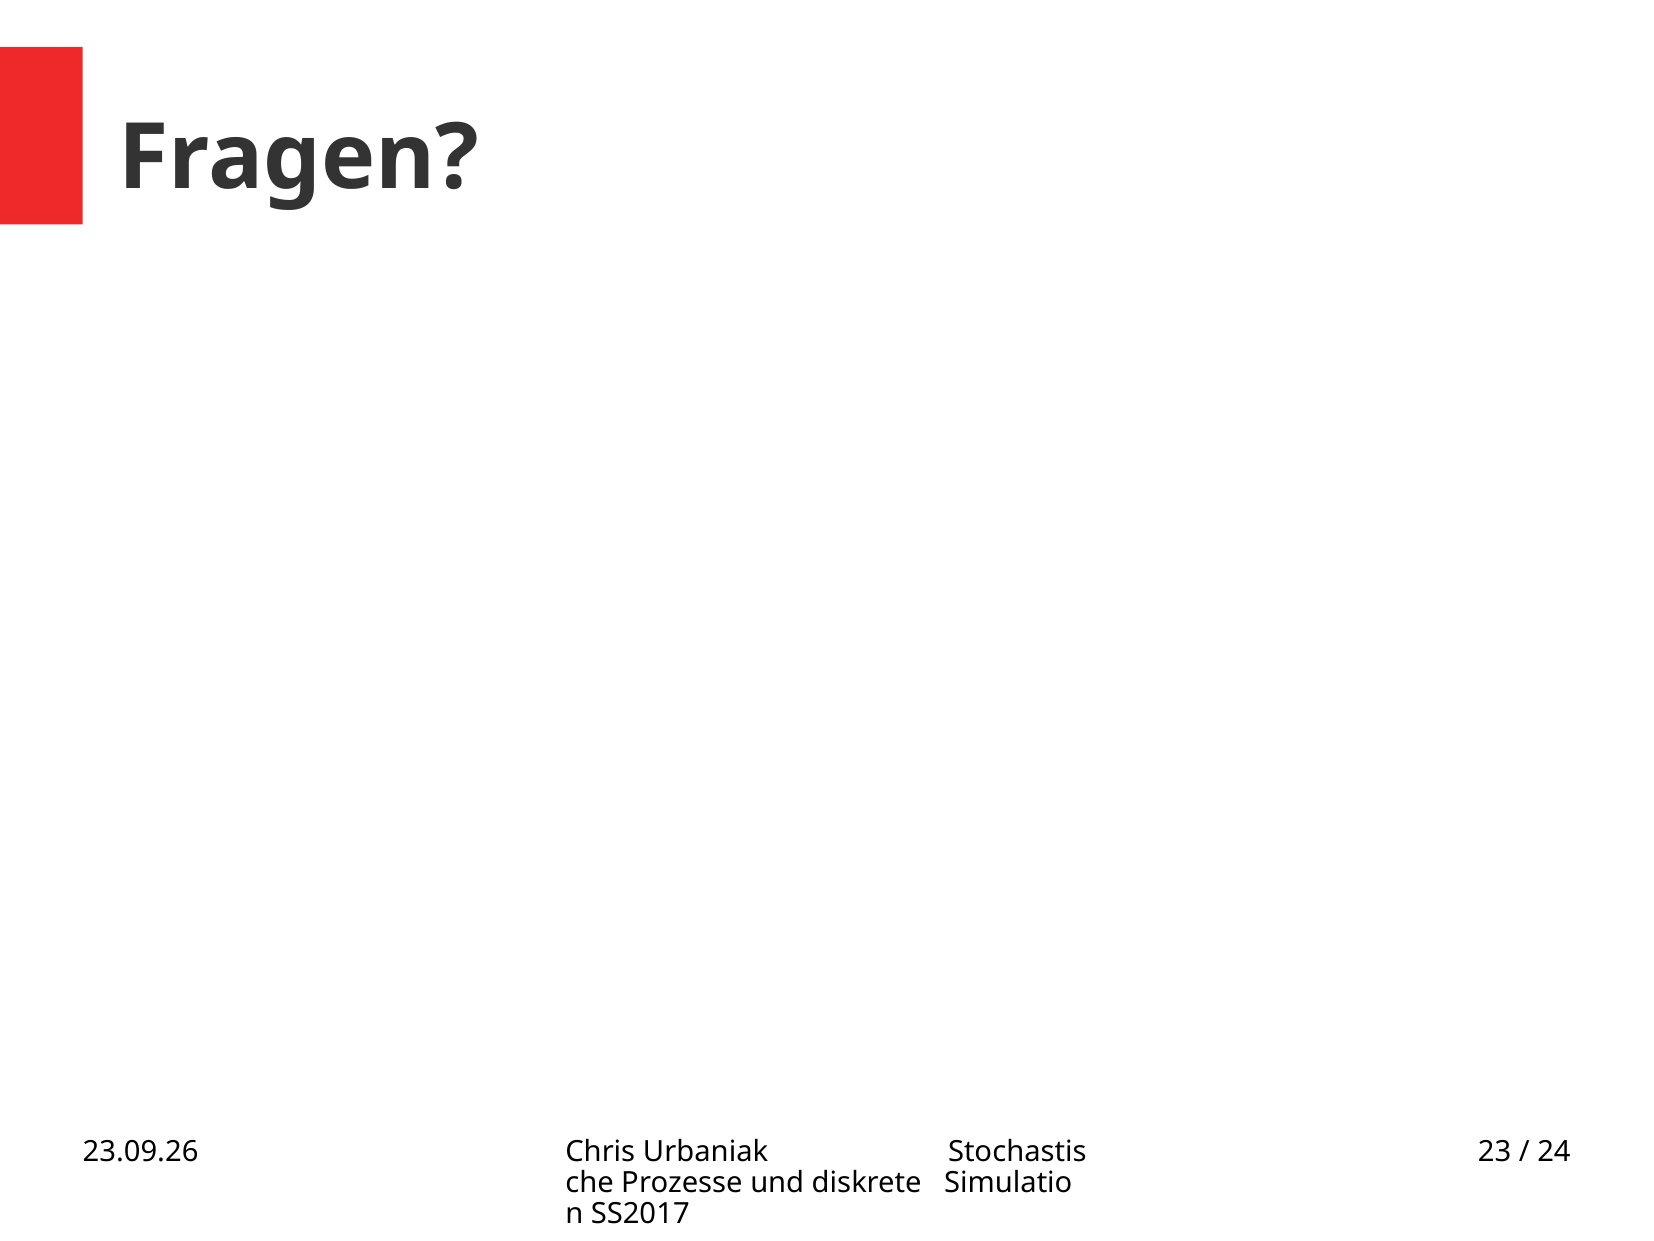

# Fragen?
Chris Urbaniak Stochastische Prozesse und diskrete Simulation SS2017
23